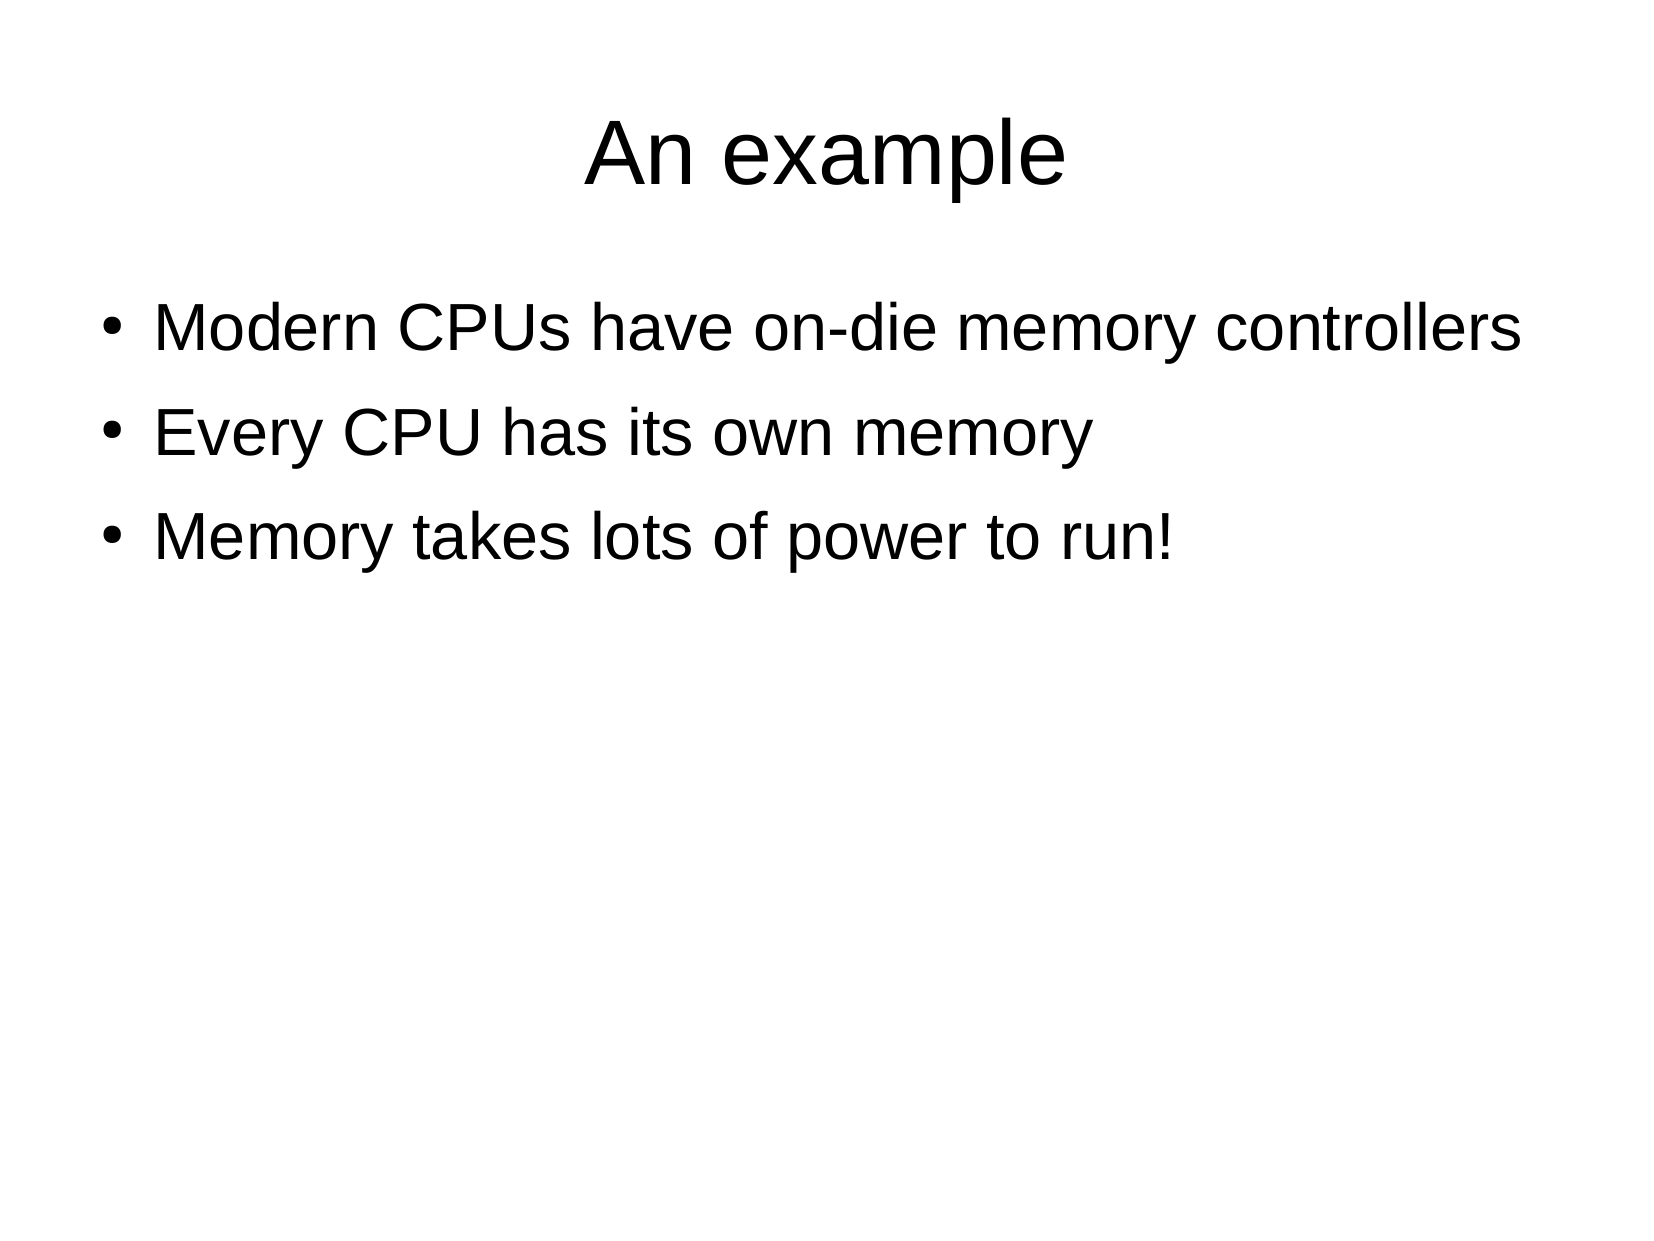

# An example
Modern CPUs have on-die memory controllers
Every CPU has its own memory
Memory takes lots of power to run!